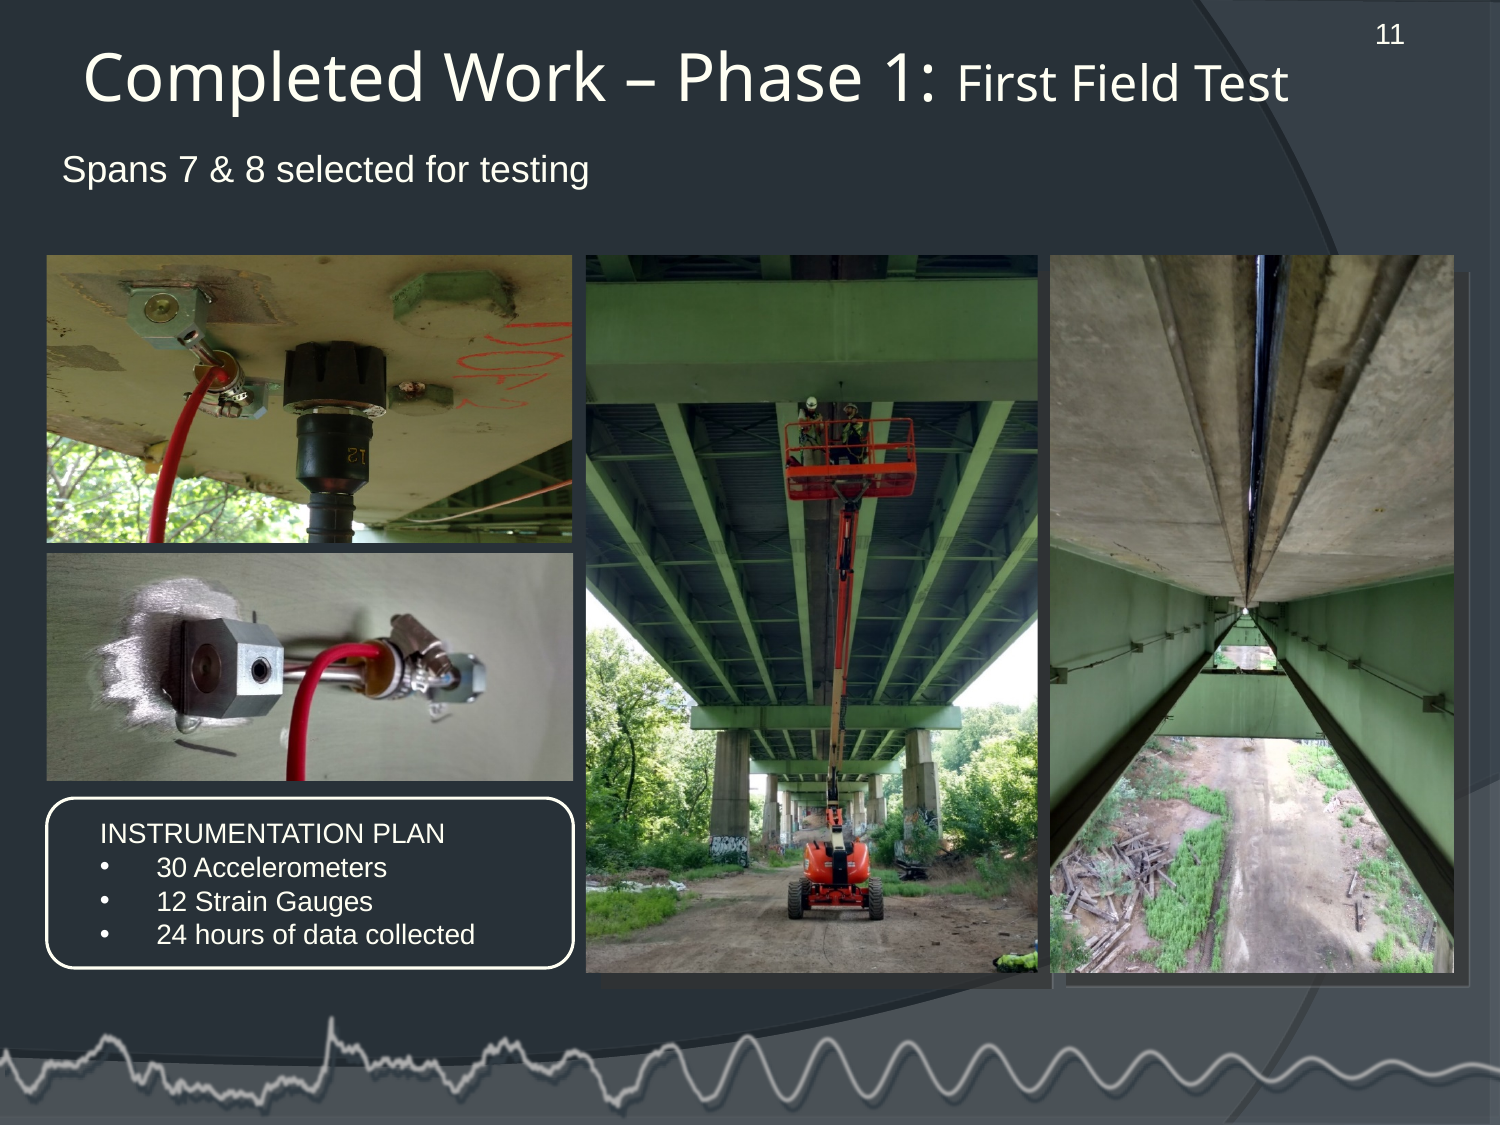

# Completed Work – Phase 1: First Field Test
Spans 7 & 8 selected for testing
INSTRUMENTATION PLAN
30 Accelerometers
12 Strain Gauges
24 hours of data collected